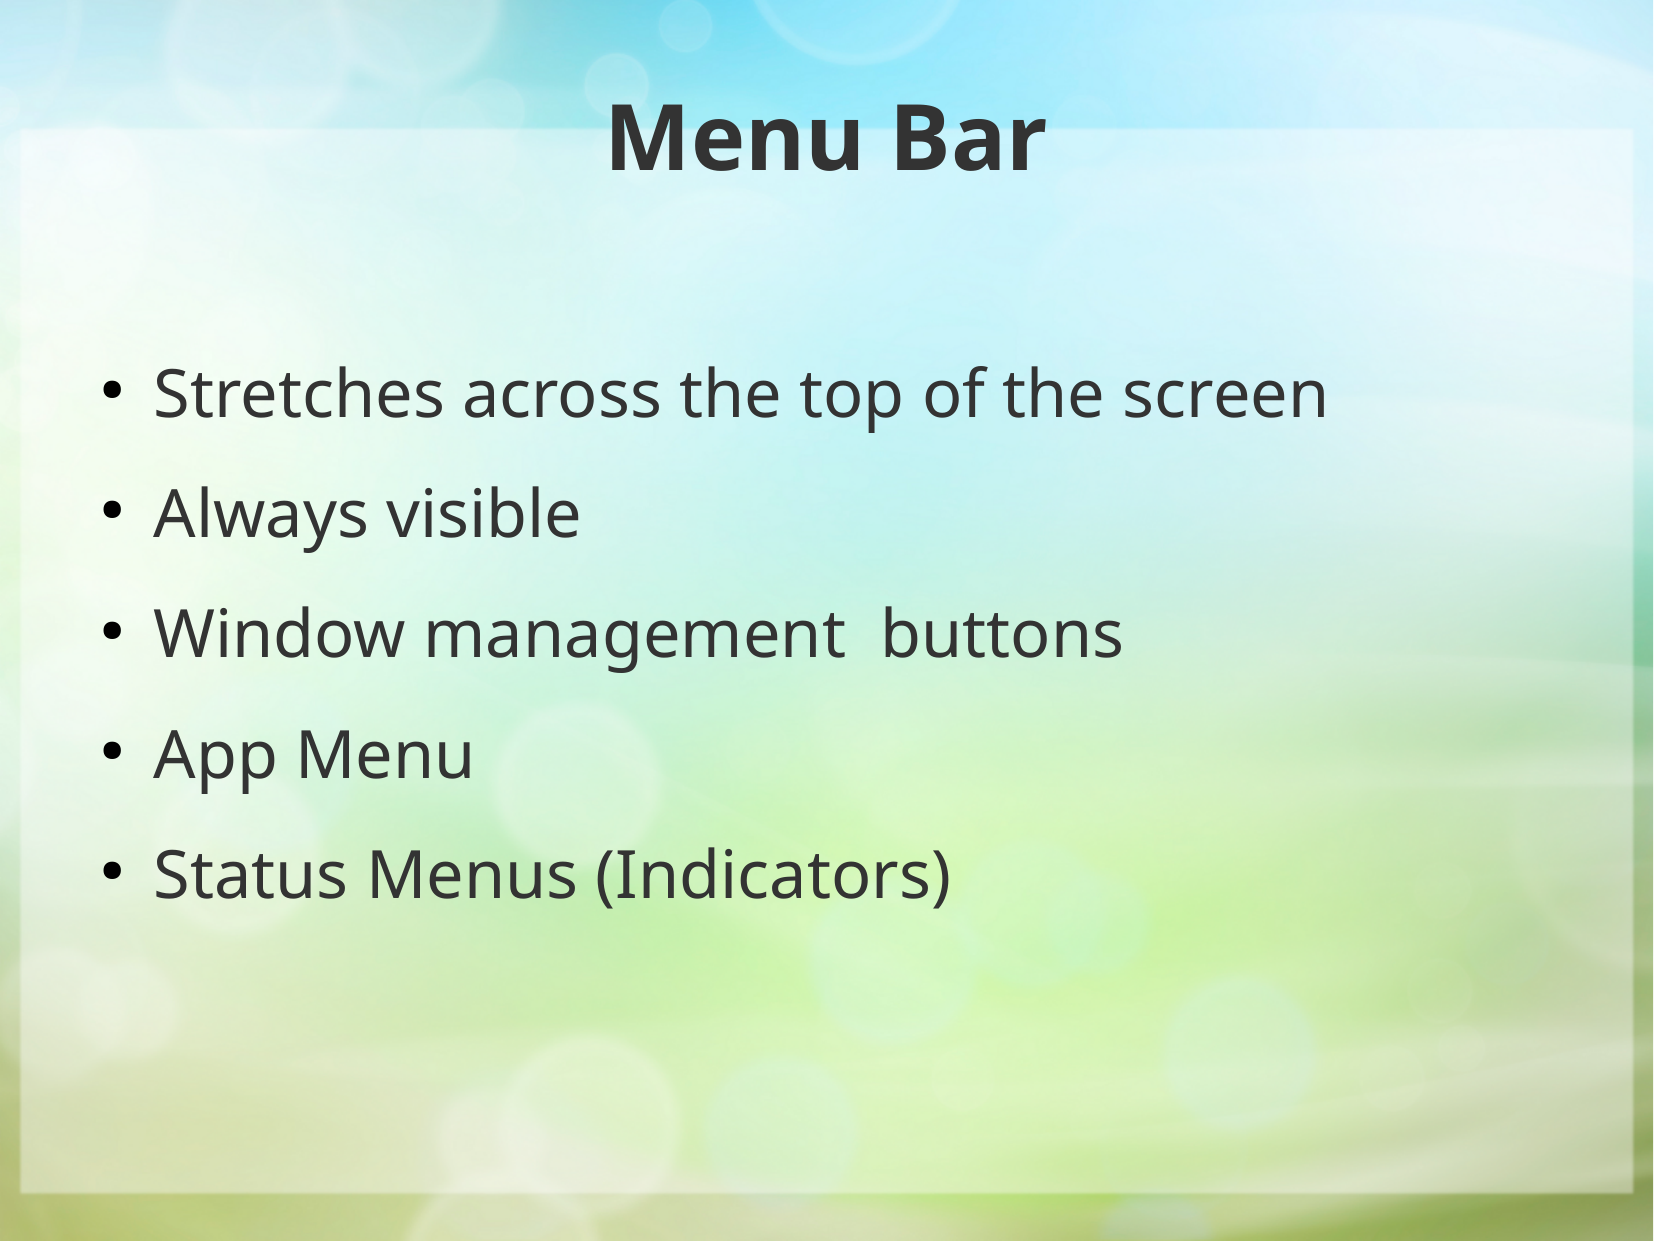

# Menu Bar
Stretches across the top of the screen
Always visible
Window management buttons
App Menu
Status Menus (Indicators)